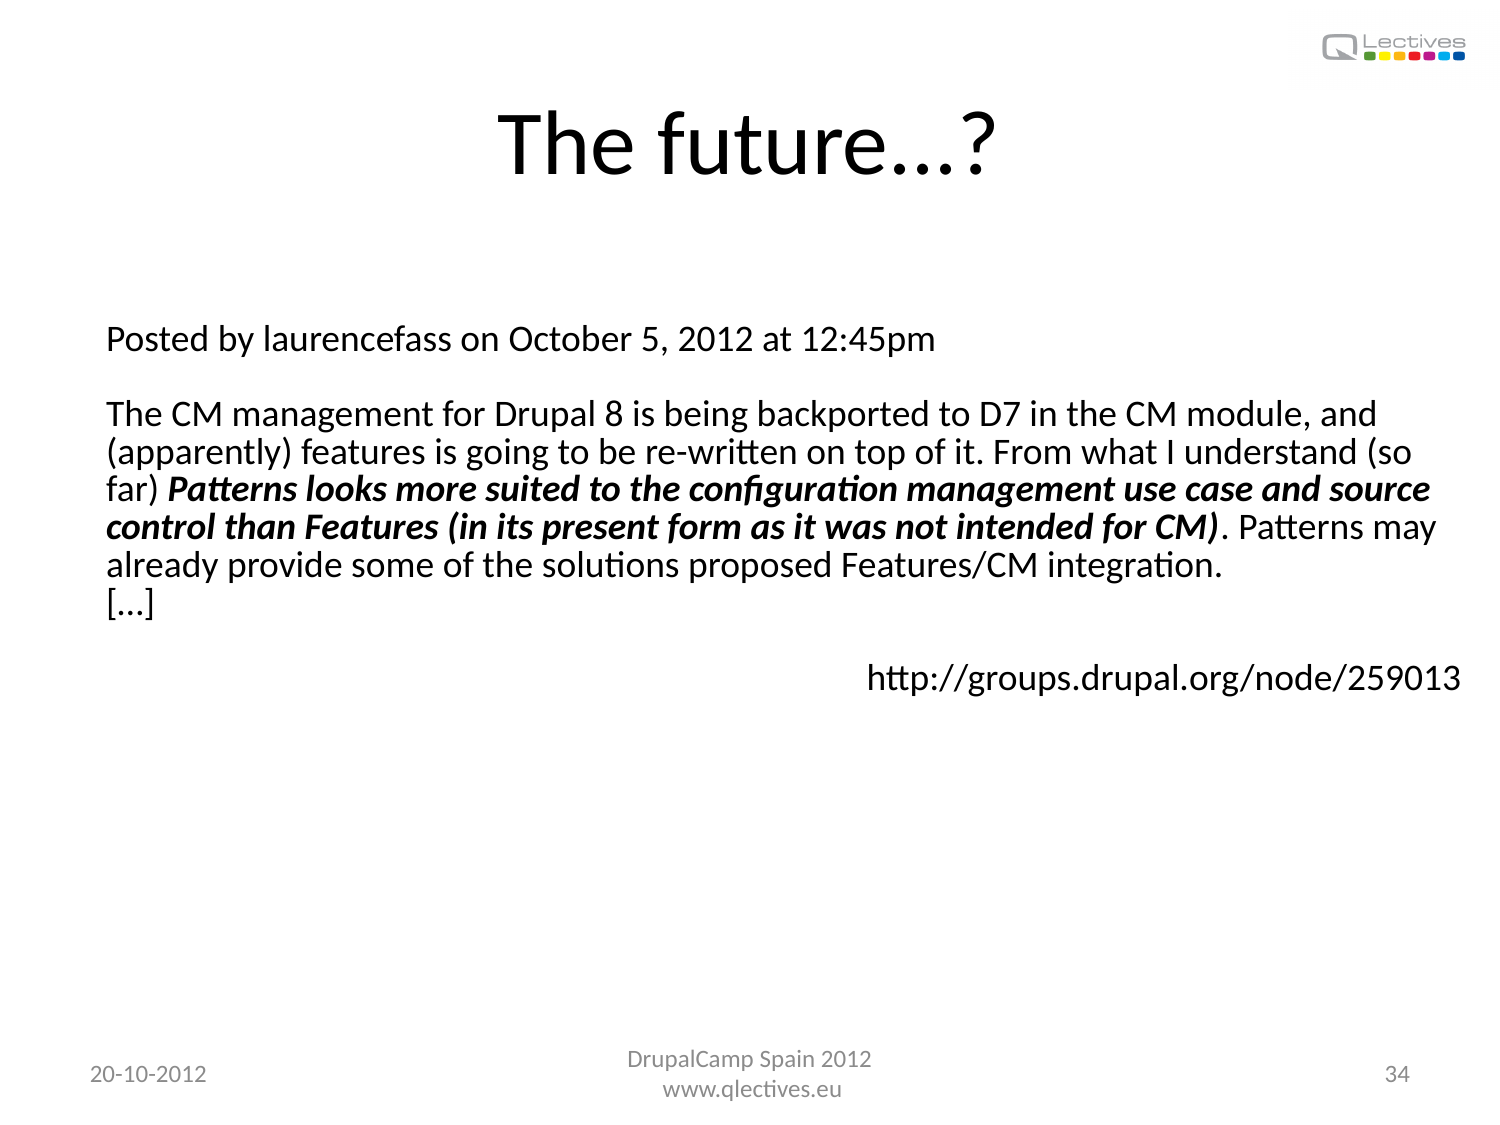

The future...?
Posted by laurencefass on October 5, 2012 at 12:45pm
The CM management for Drupal 8 is being backported to D7 in the CM module, and (apparently) features is going to be re-written on top of it. From what I understand (so far) Patterns looks more suited to the configuration management use case and source control than Features (in its present form as it was not intended for CM). Patterns may already provide some of the solutions proposed Features/CM integration.
[…]
http://groups.drupal.org/node/259013
20-10-2012
DrupalCamp Spain 2012
 www.qlectives.eu